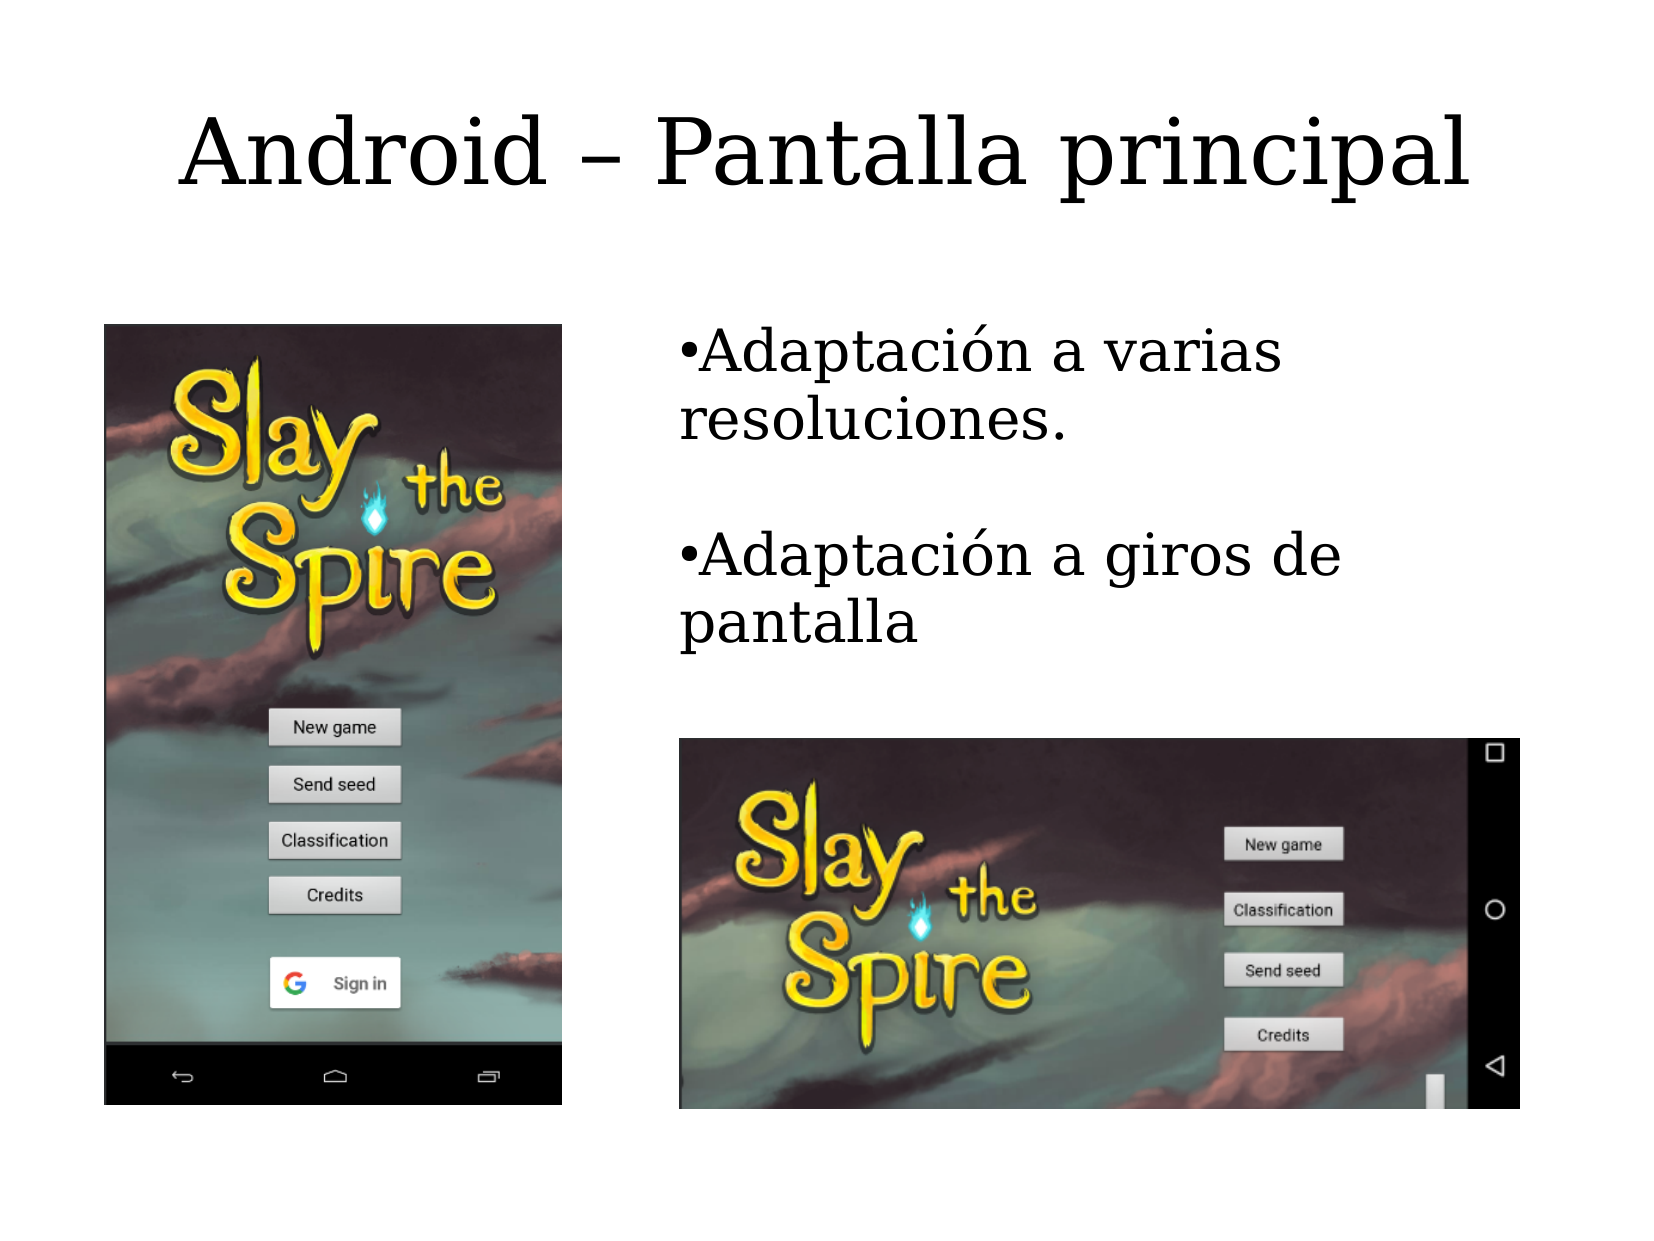

# Android – Pantalla principal
Adaptación a varias resoluciones.
Adaptación a giros de pantalla